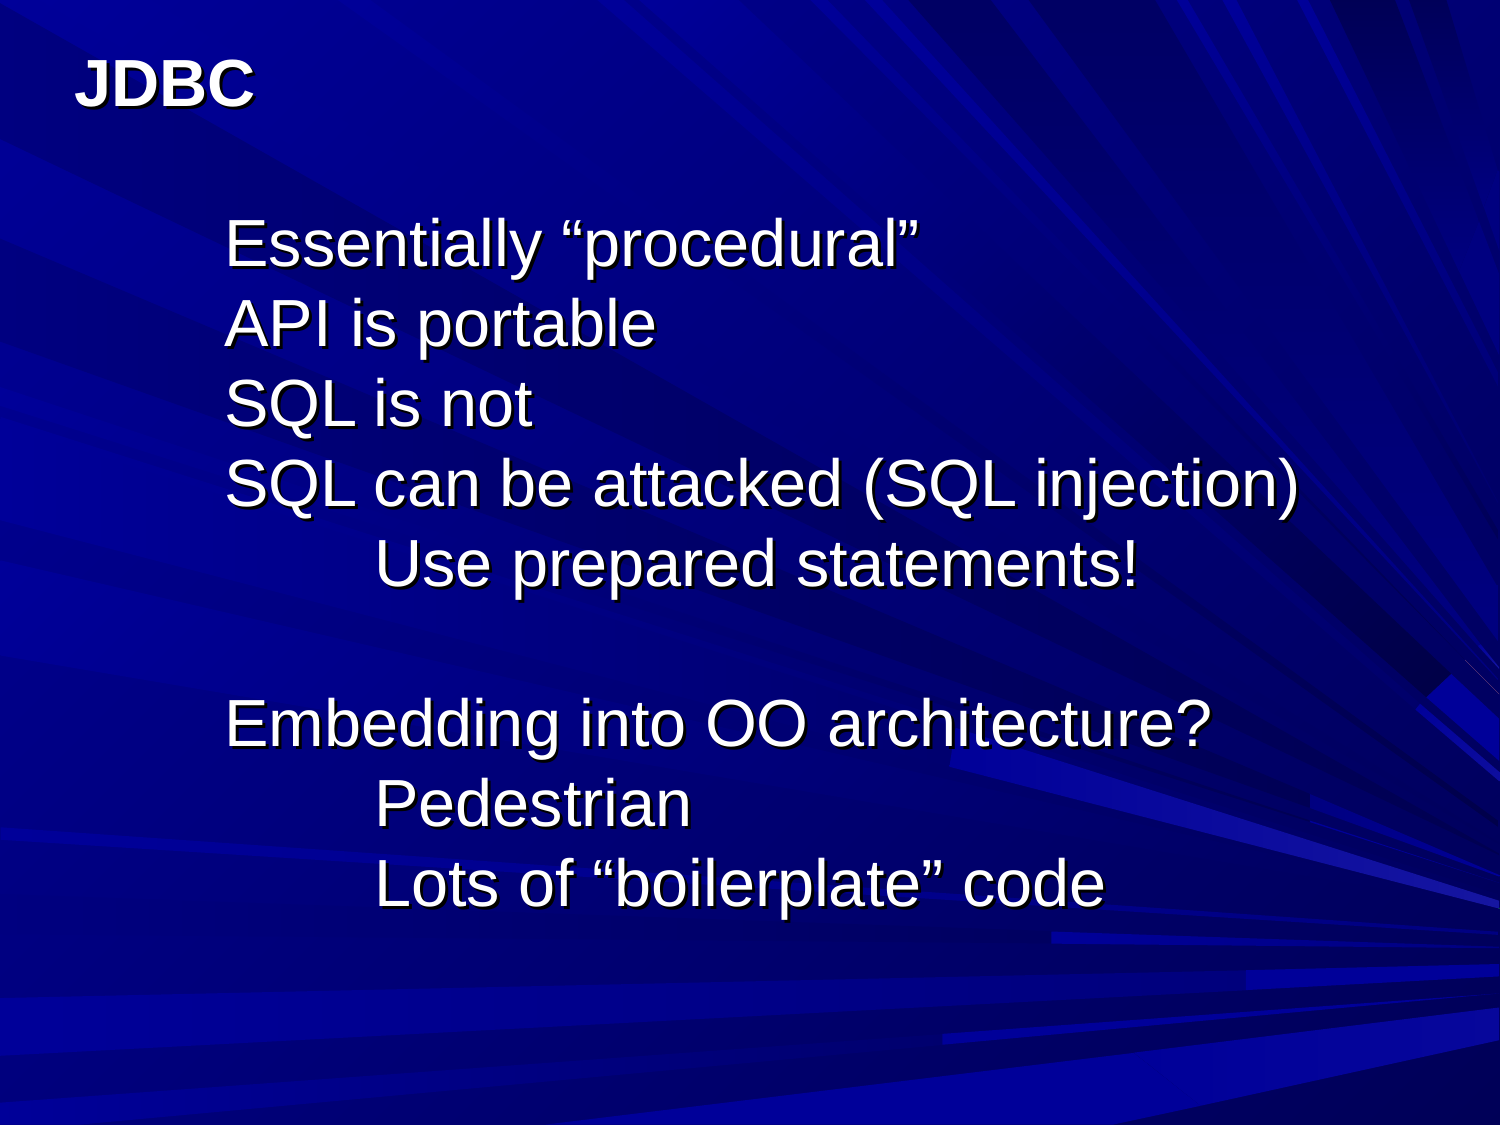

# JDBC Essentially “procedural” API is portable SQL is not SQL can be attacked (SQL injection) Use prepared statements! Embedding into OO architecture? Pedestrian Lots of “boilerplate” code